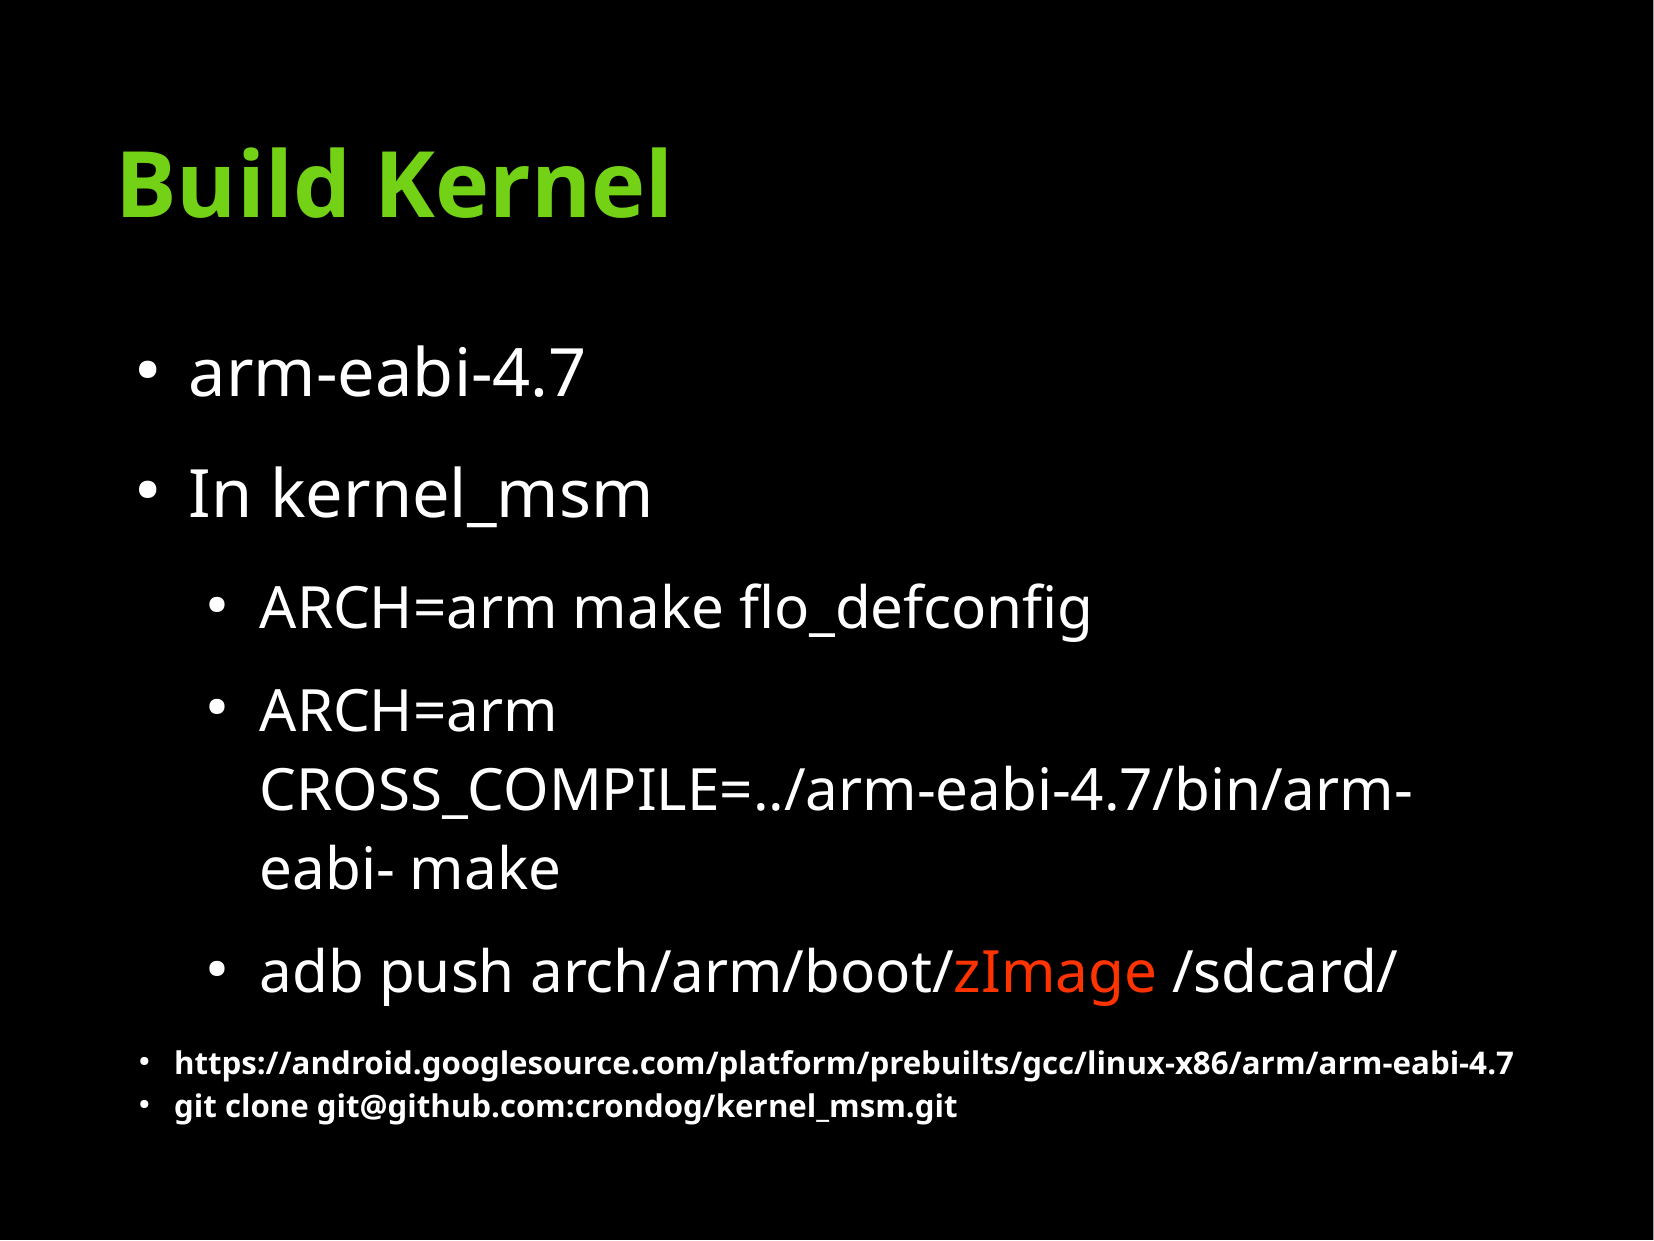

# Build Kernel
arm-eabi-4.7
In kernel_msm
ARCH=arm make flo_defconfig
ARCH=arm CROSS_COMPILE=../arm-eabi-4.7/bin/arm-eabi- make
adb push arch/arm/boot/zImage /sdcard/
https://android.googlesource.com/platform/prebuilts/gcc/linux-x86/arm/arm-eabi-4.7
git clone git@github.com:crondog/kernel_msm.git